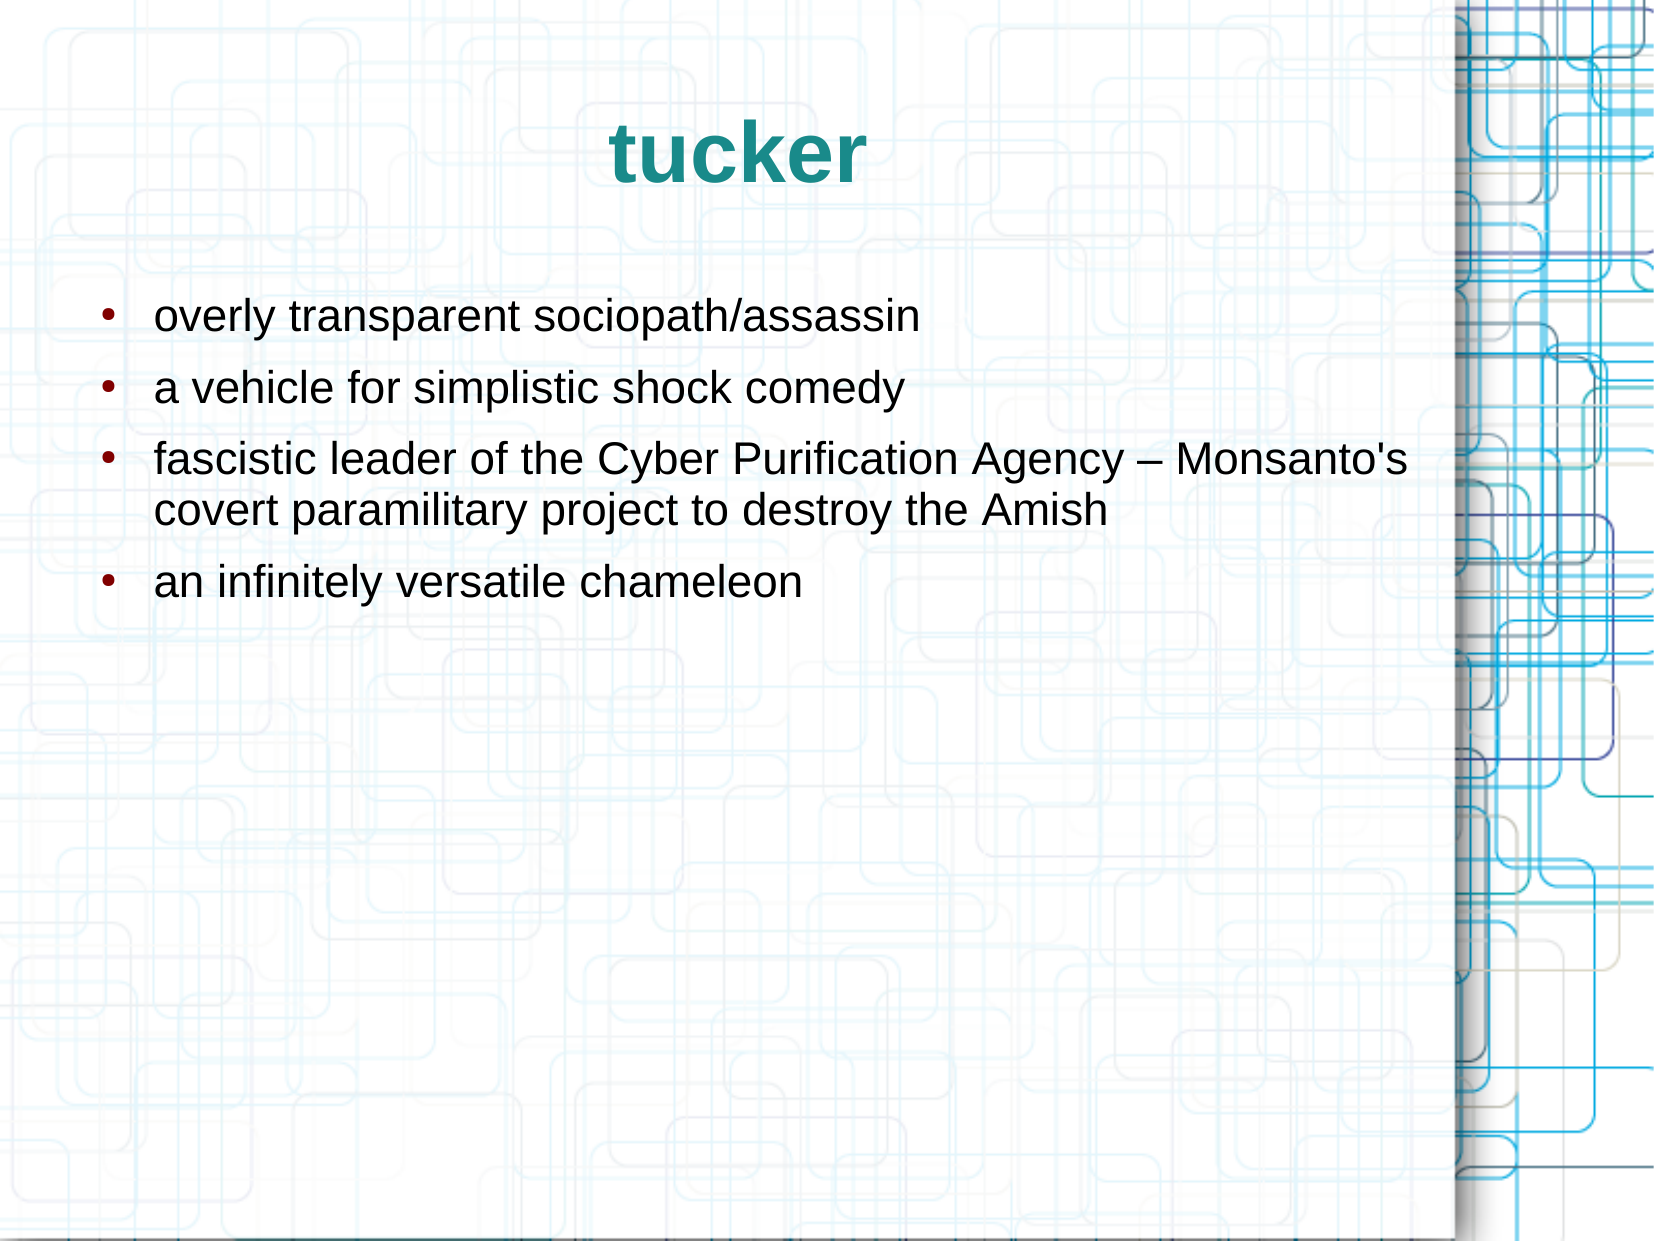

# tucker
overly transparent sociopath/assassin
a vehicle for simplistic shock comedy
fascistic leader of the Cyber Purification Agency – Monsanto's covert paramilitary project to destroy the Amish
an infinitely versatile chameleon